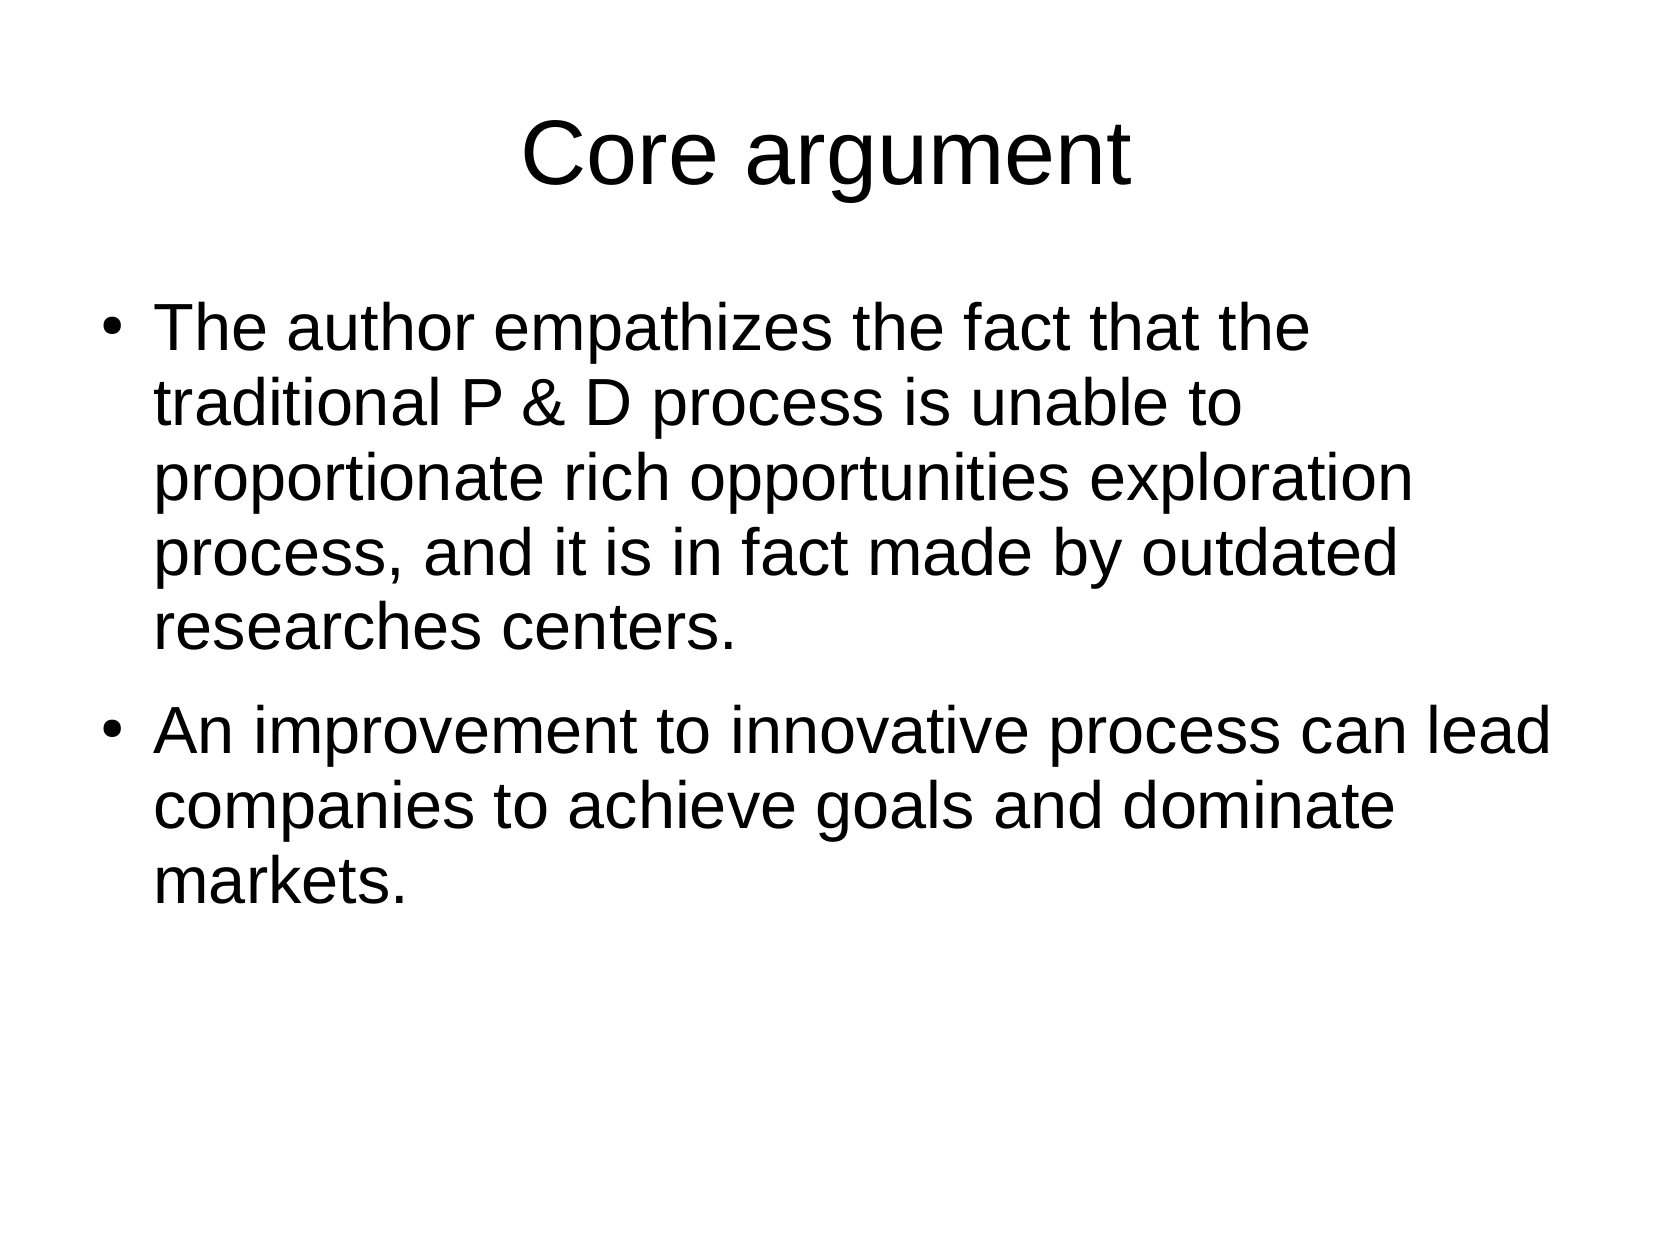

# Core argument
The author empathizes the fact that the traditional P & D process is unable to proportionate rich opportunities exploration process, and it is in fact made by outdated researches centers.
An improvement to innovative process can lead companies to achieve goals and dominate markets.